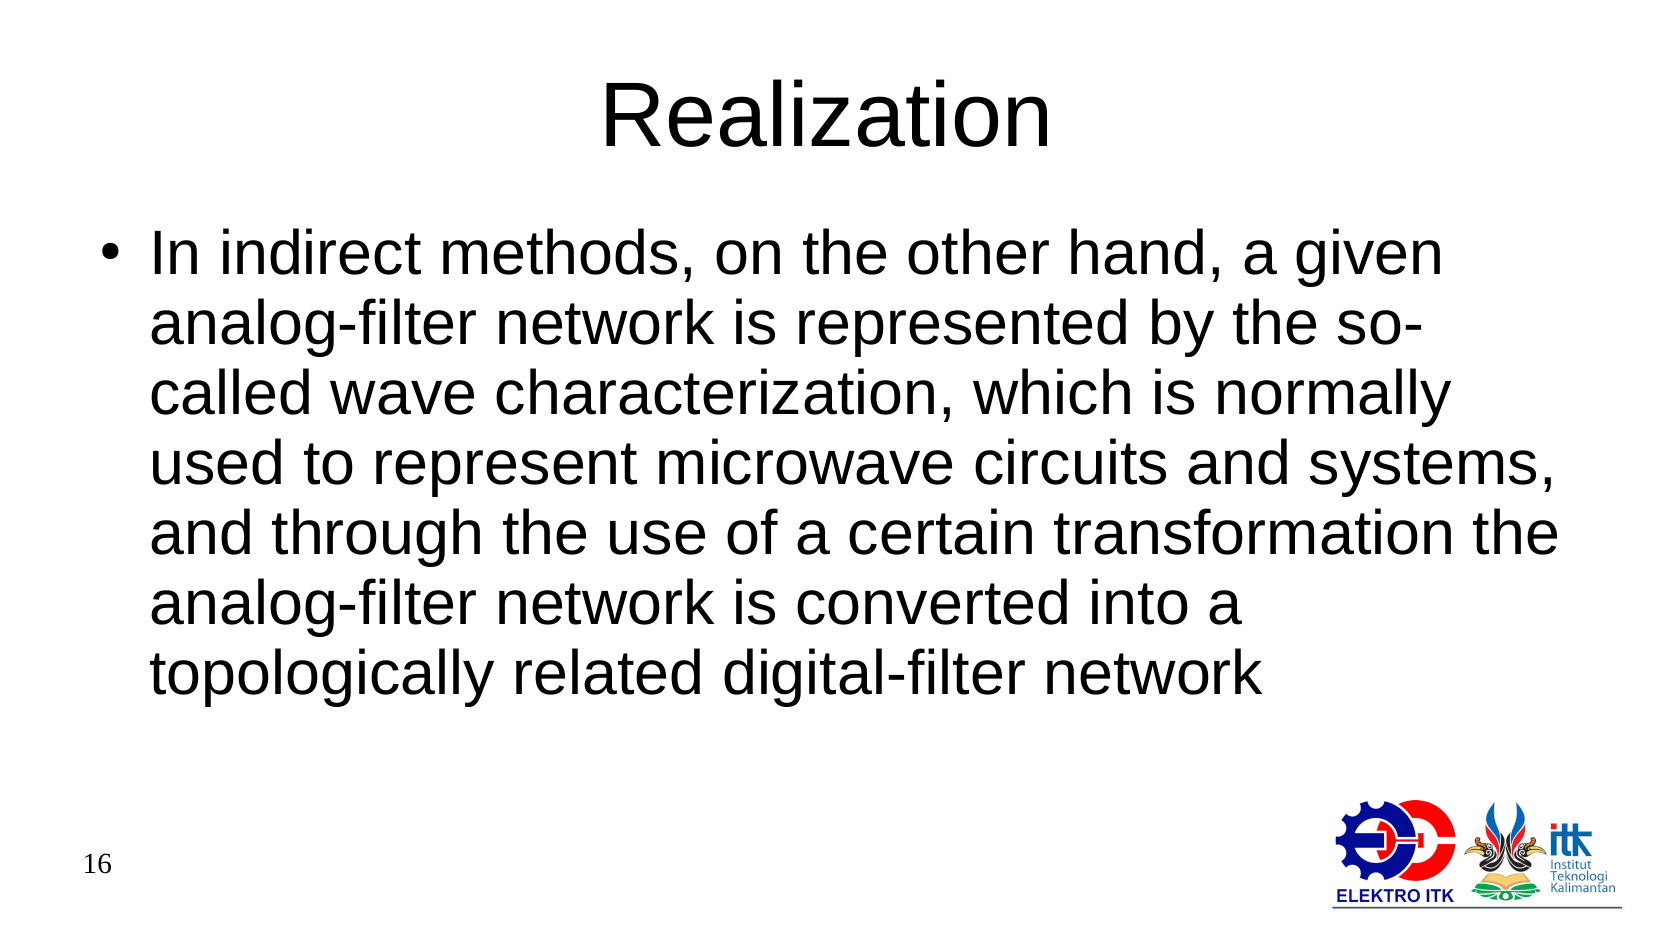

# Realization
In indirect methods, on the other hand, a given analog-ﬁlter network is represented by the so-called wave characterization, which is normally used to represent microwave circuits and systems, and through the use of a certain transformation the analog-ﬁlter network is converted into a topologically related digital-ﬁlter network